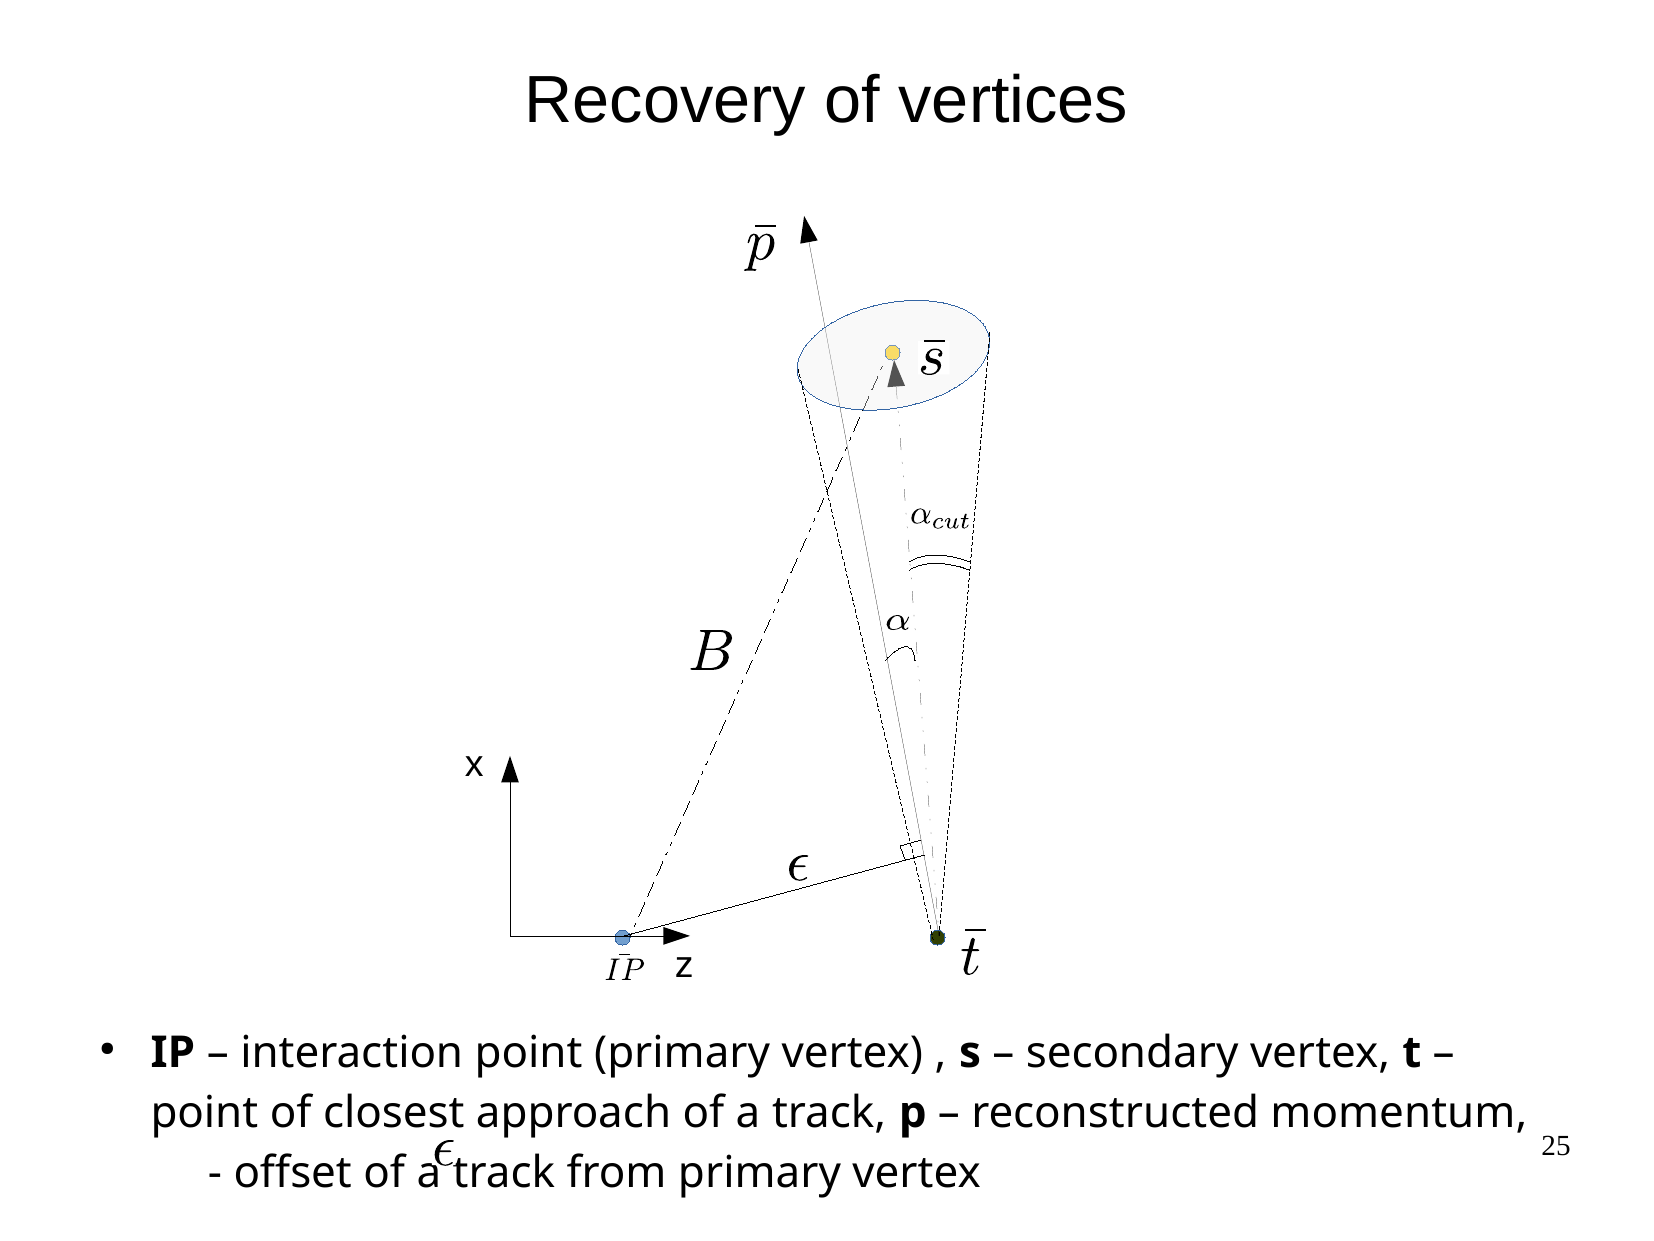

# Recovery of vertices
x
z
IP – interaction point (primary vertex) , s – secondary vertex, t – point of closest approach of a track, p – reconstructed momentum, - offset of a track from primary vertex
25